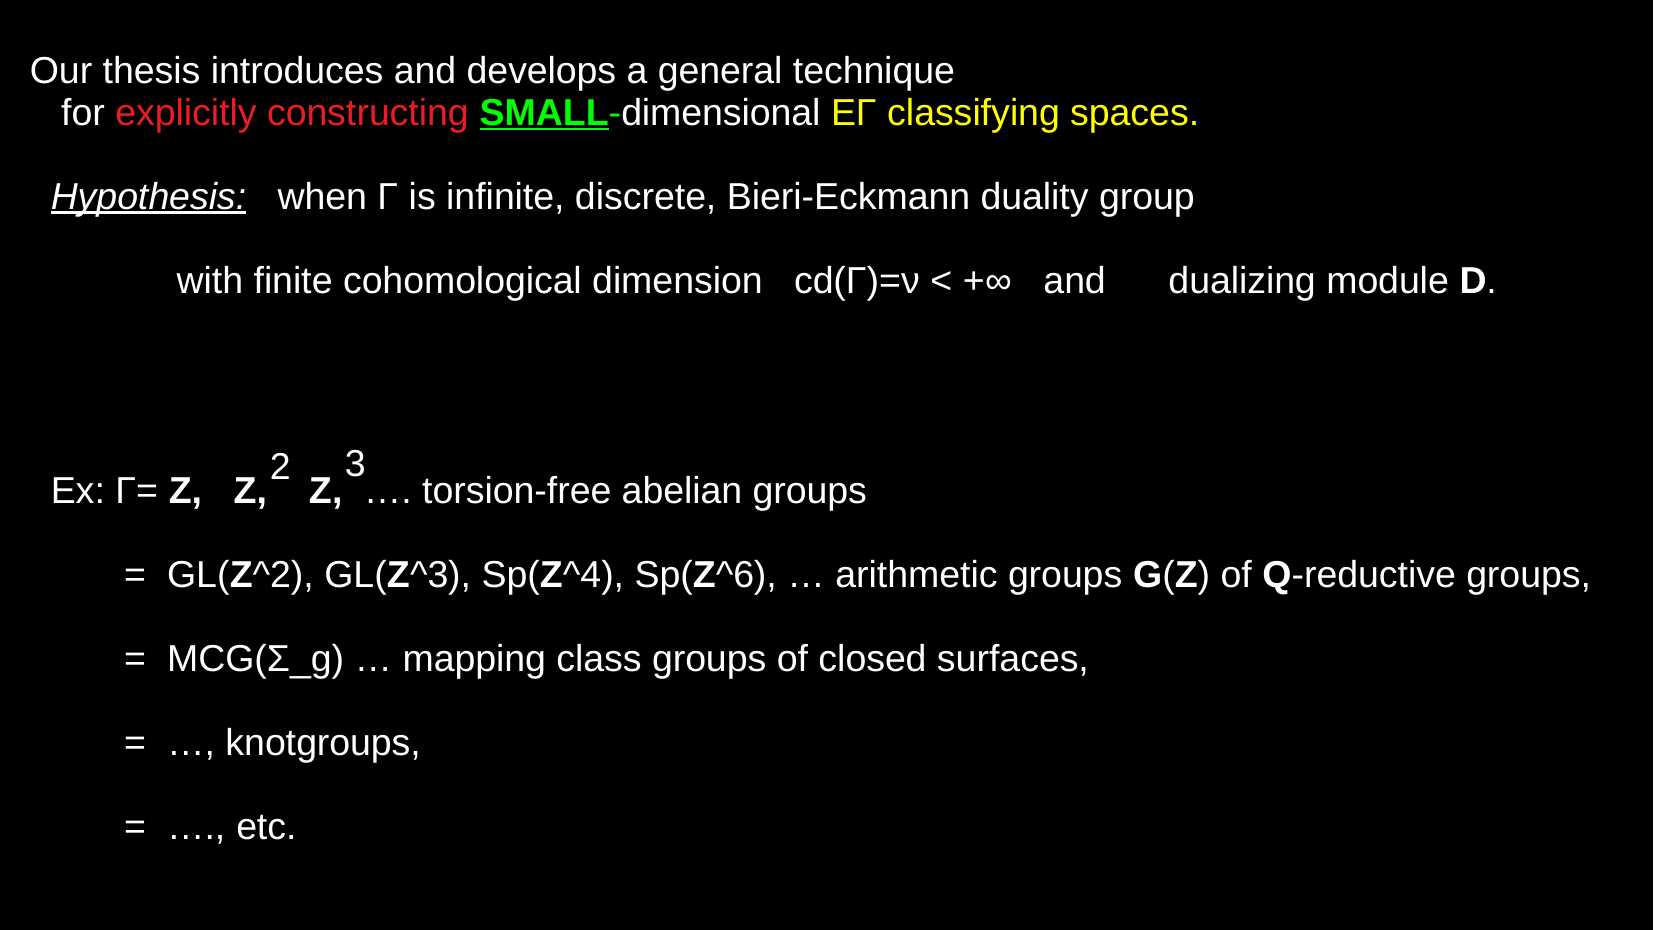

Our thesis introduces and develops a general technique
 for explicitly constructing SMALL-dimensional EΓ classifying spaces.
 Hypothesis: when Γ is infinite, discrete, Bieri-Eckmann duality group
 with finite cohomological dimension cd(Γ)=ν < +∞ and dualizing module D.
 Ex: Γ= Z, Z, Z, …. torsion-free abelian groups
 = GL(Z^2), GL(Z^3), Sp(Z^4), Sp(Z^6), … arithmetic groups G(Z) of Q-reductive groups,
 = MCG(Σ_g) … mapping class groups of closed surfaces,
 = …, knotgroups,
 = …., etc.
3
2